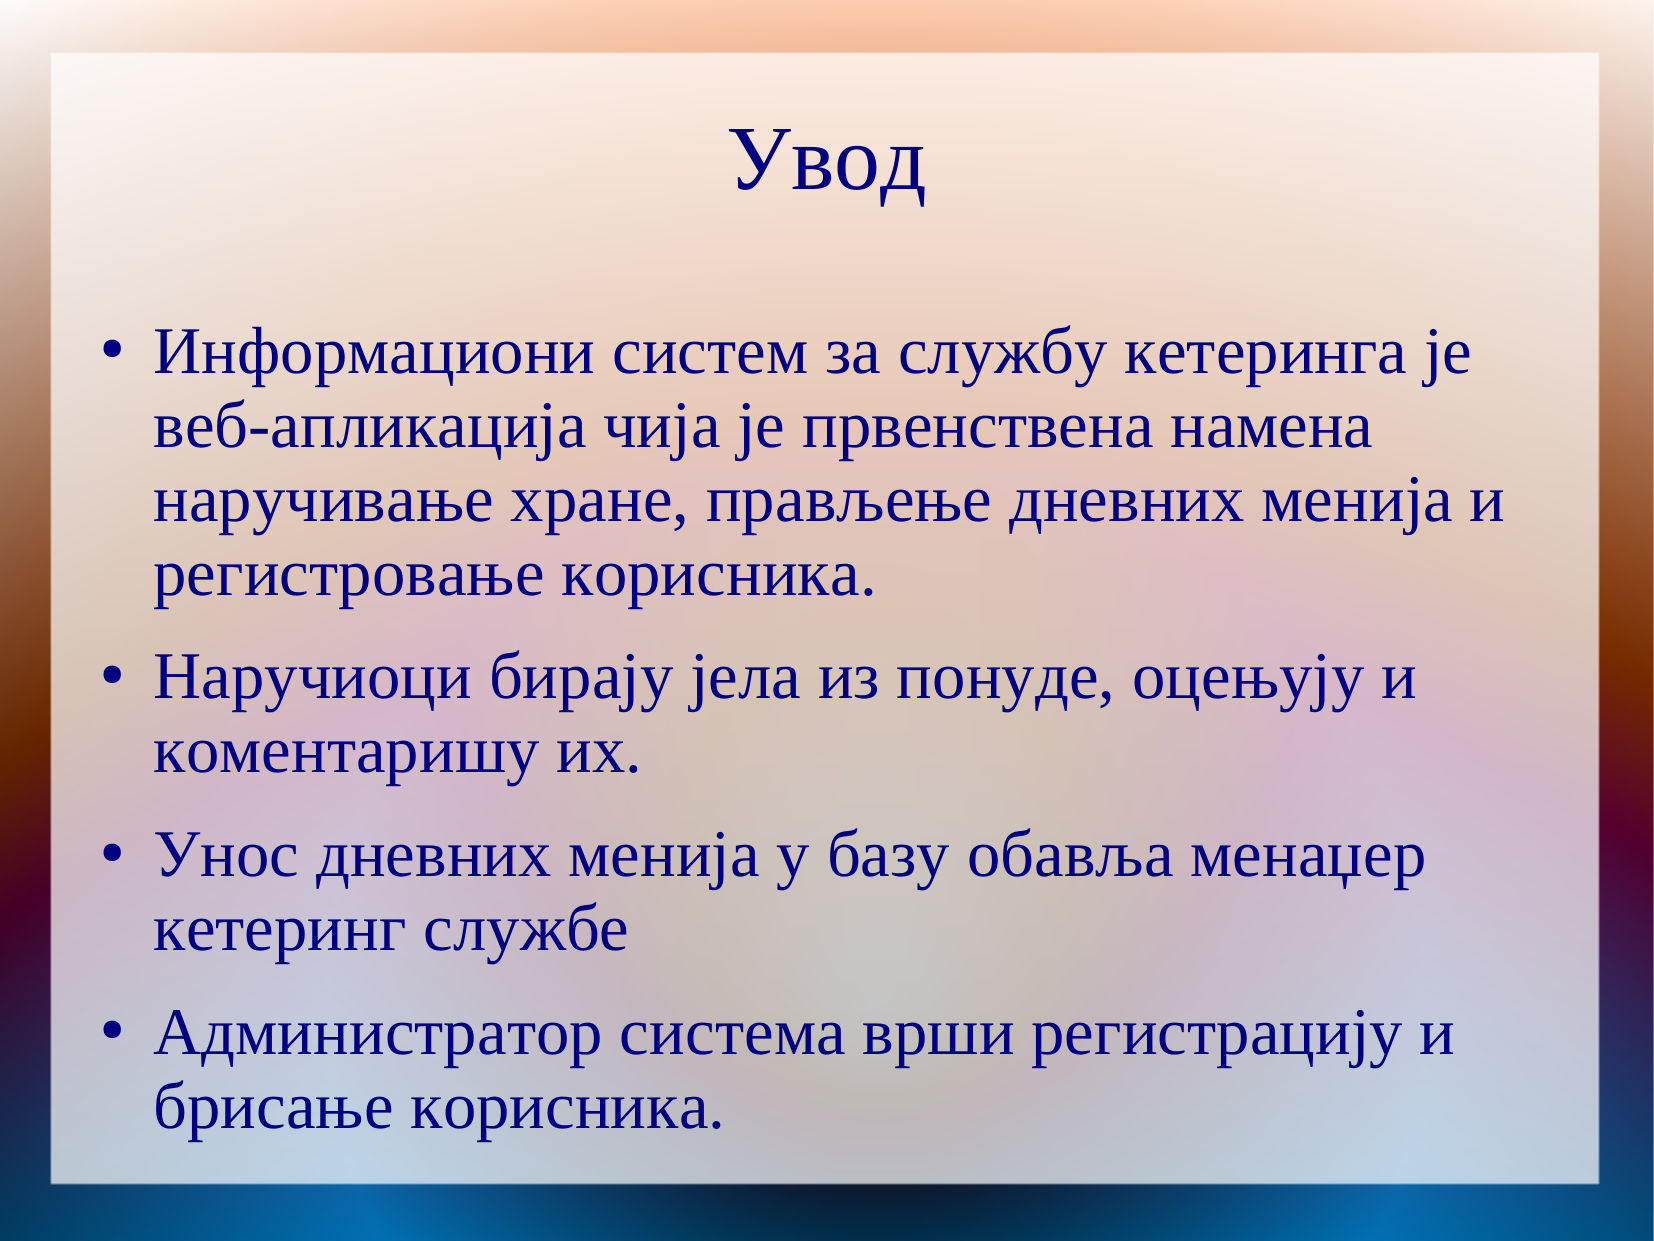

# Увод
Информациони систем за службу кетеринга је веб-апликација чија је првенствена намена наручивање хране, прављење дневних менија и регистровање корисника.​
Наручиоци бирају јела из понуде, оцењују и коментаришу их.
Унос дневних менија у базу обавља менаџер кетеринг службе
Администратор система врши регистрацију и брисање корисника.​